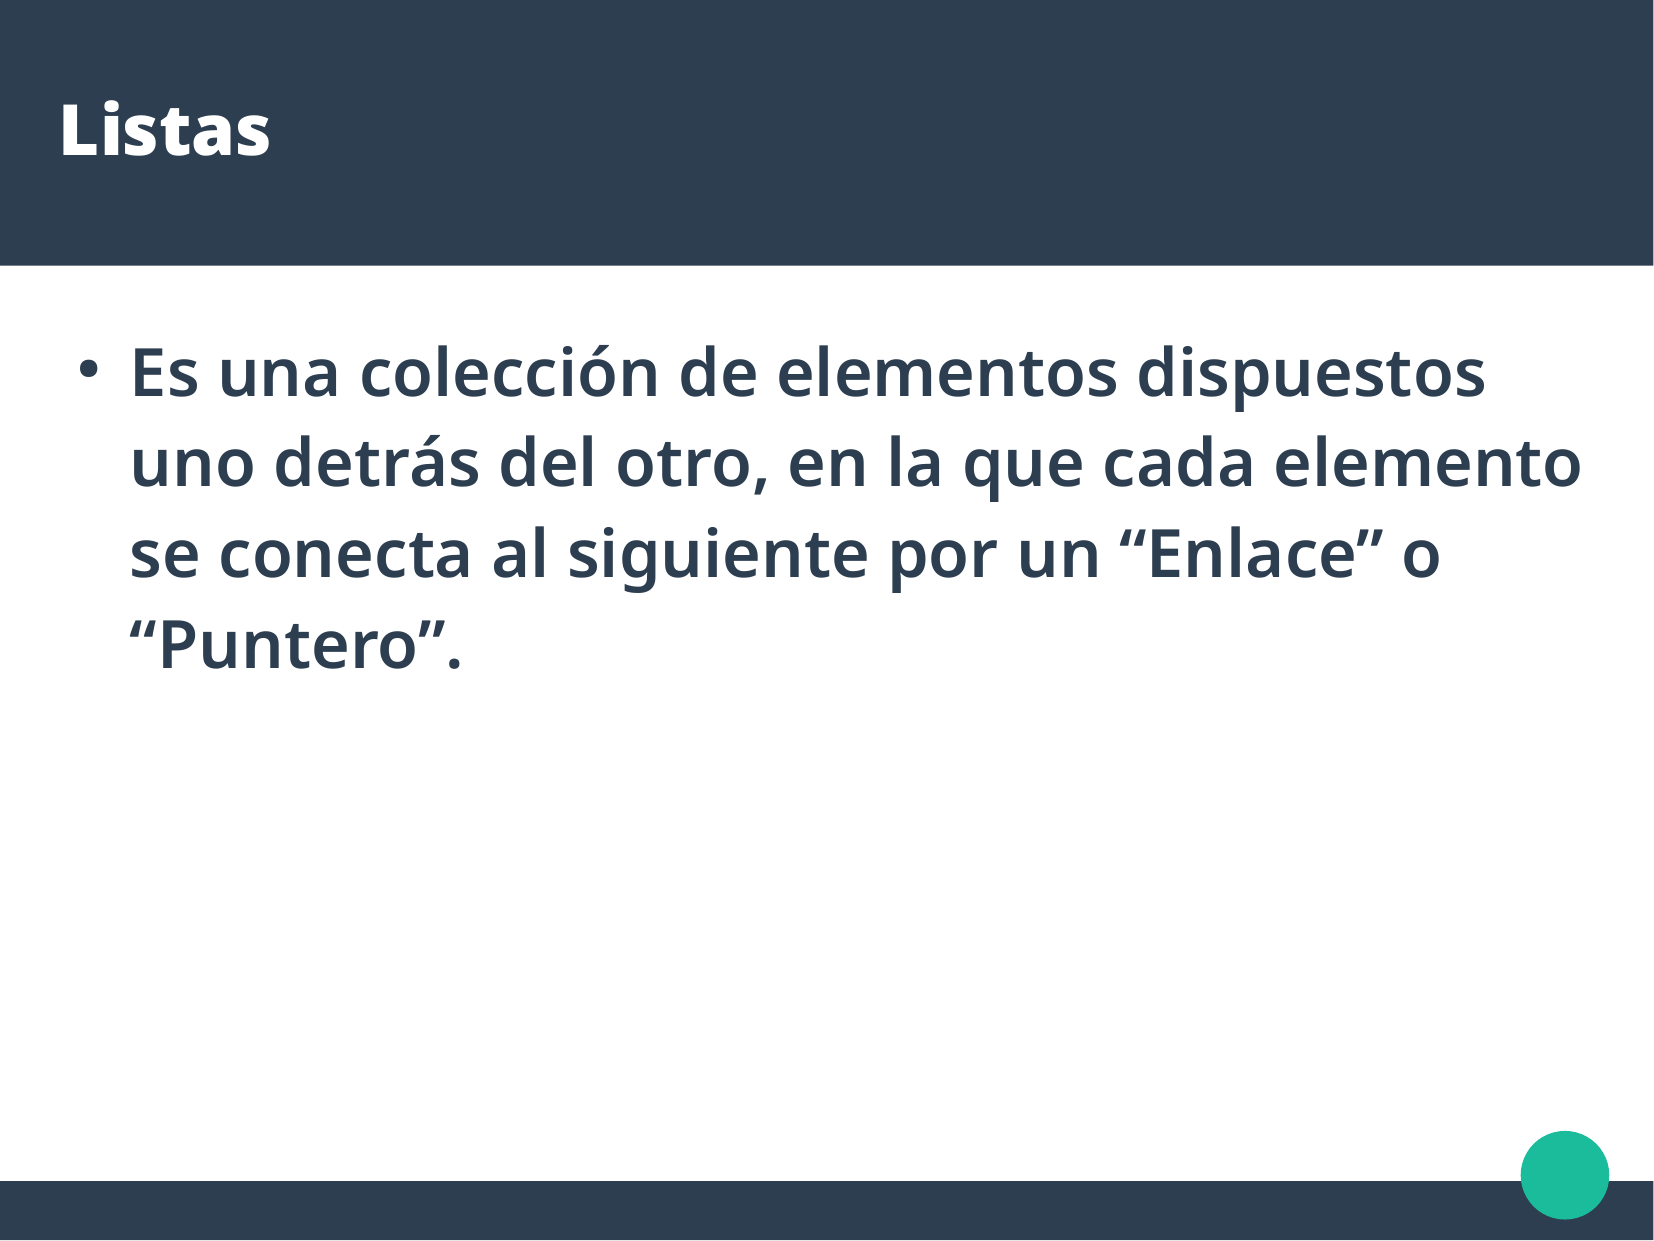

# Listas
Es una colección de elementos dispuestos uno detrás del otro, en la que cada elemento se conecta al siguiente por un “Enlace” o “Puntero”.